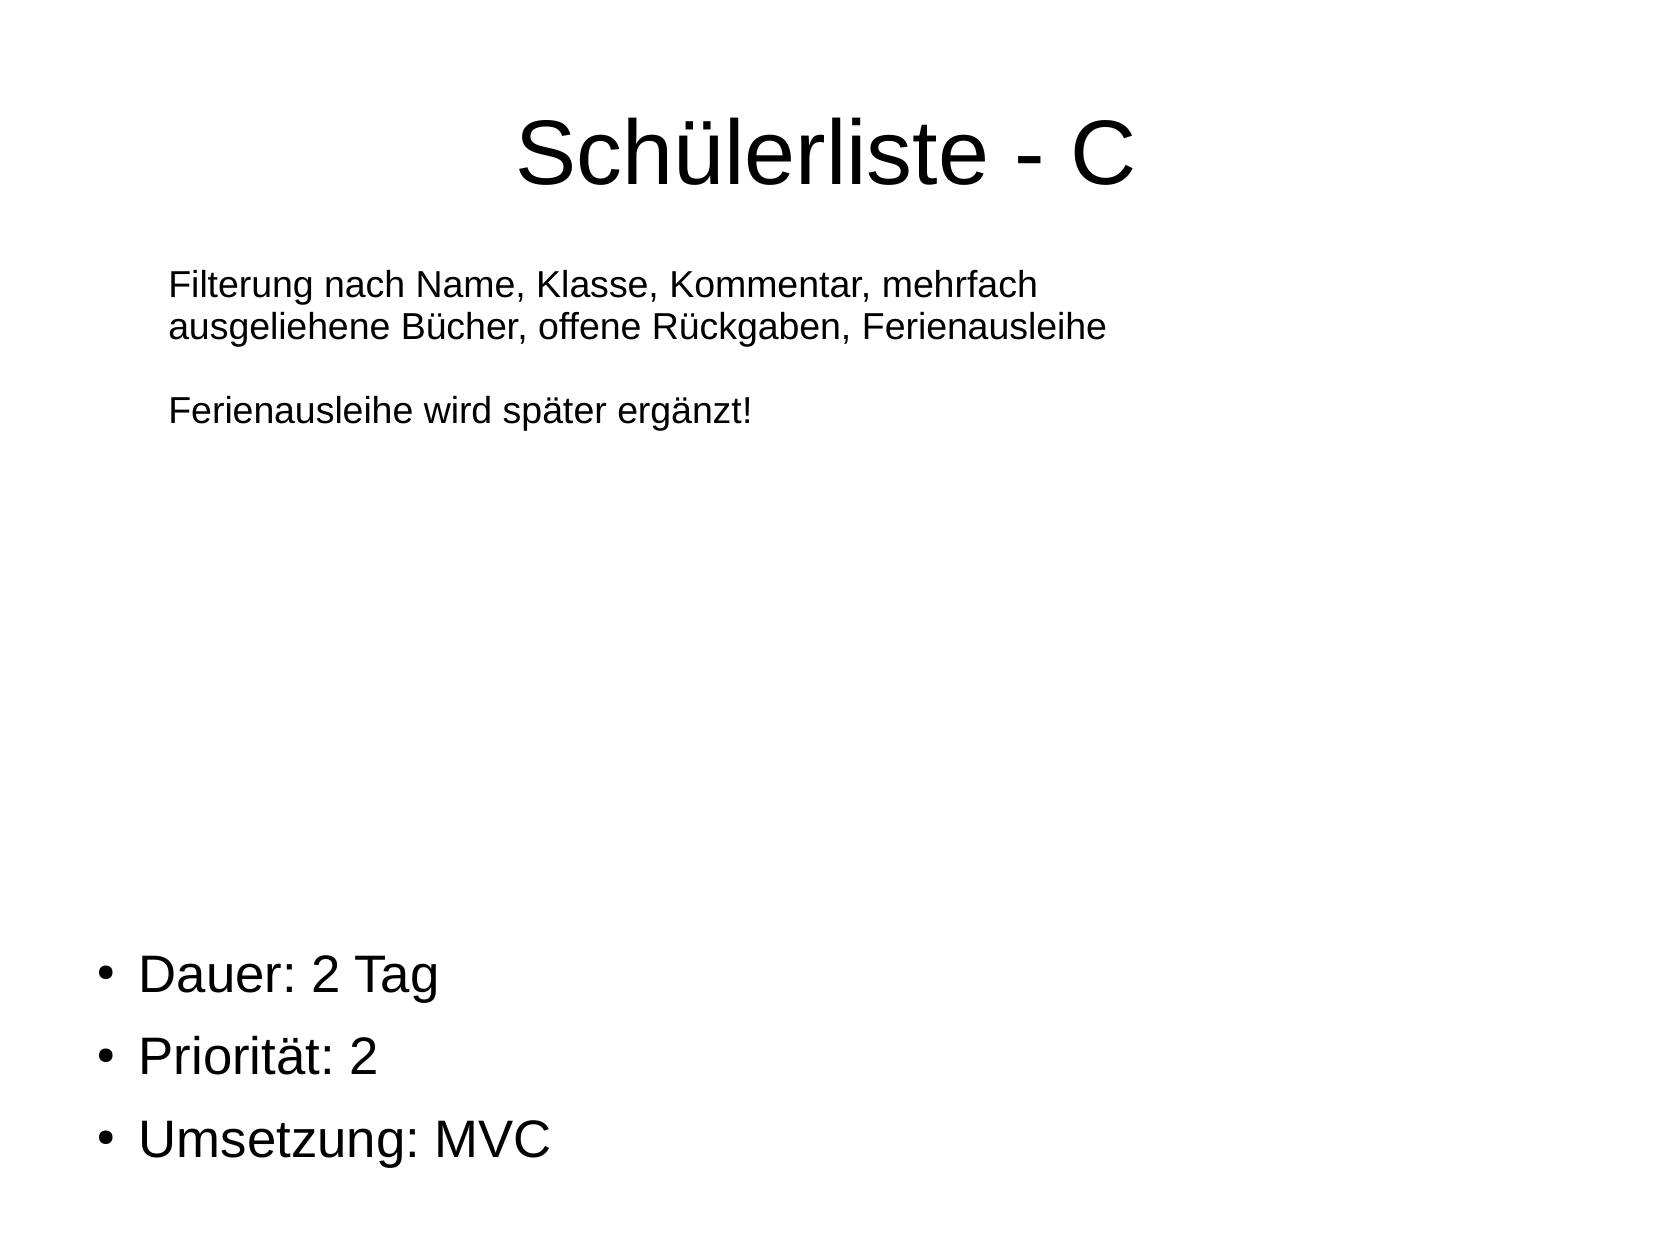

# Schülerliste - C
Filterung nach Name, Klasse, Kommentar, mehrfach ausgeliehene Bücher, offene Rückgaben, Ferienausleihe
Ferienausleihe wird später ergänzt!
Dauer: 2 Tag
Priorität: 2
Umsetzung: MVC